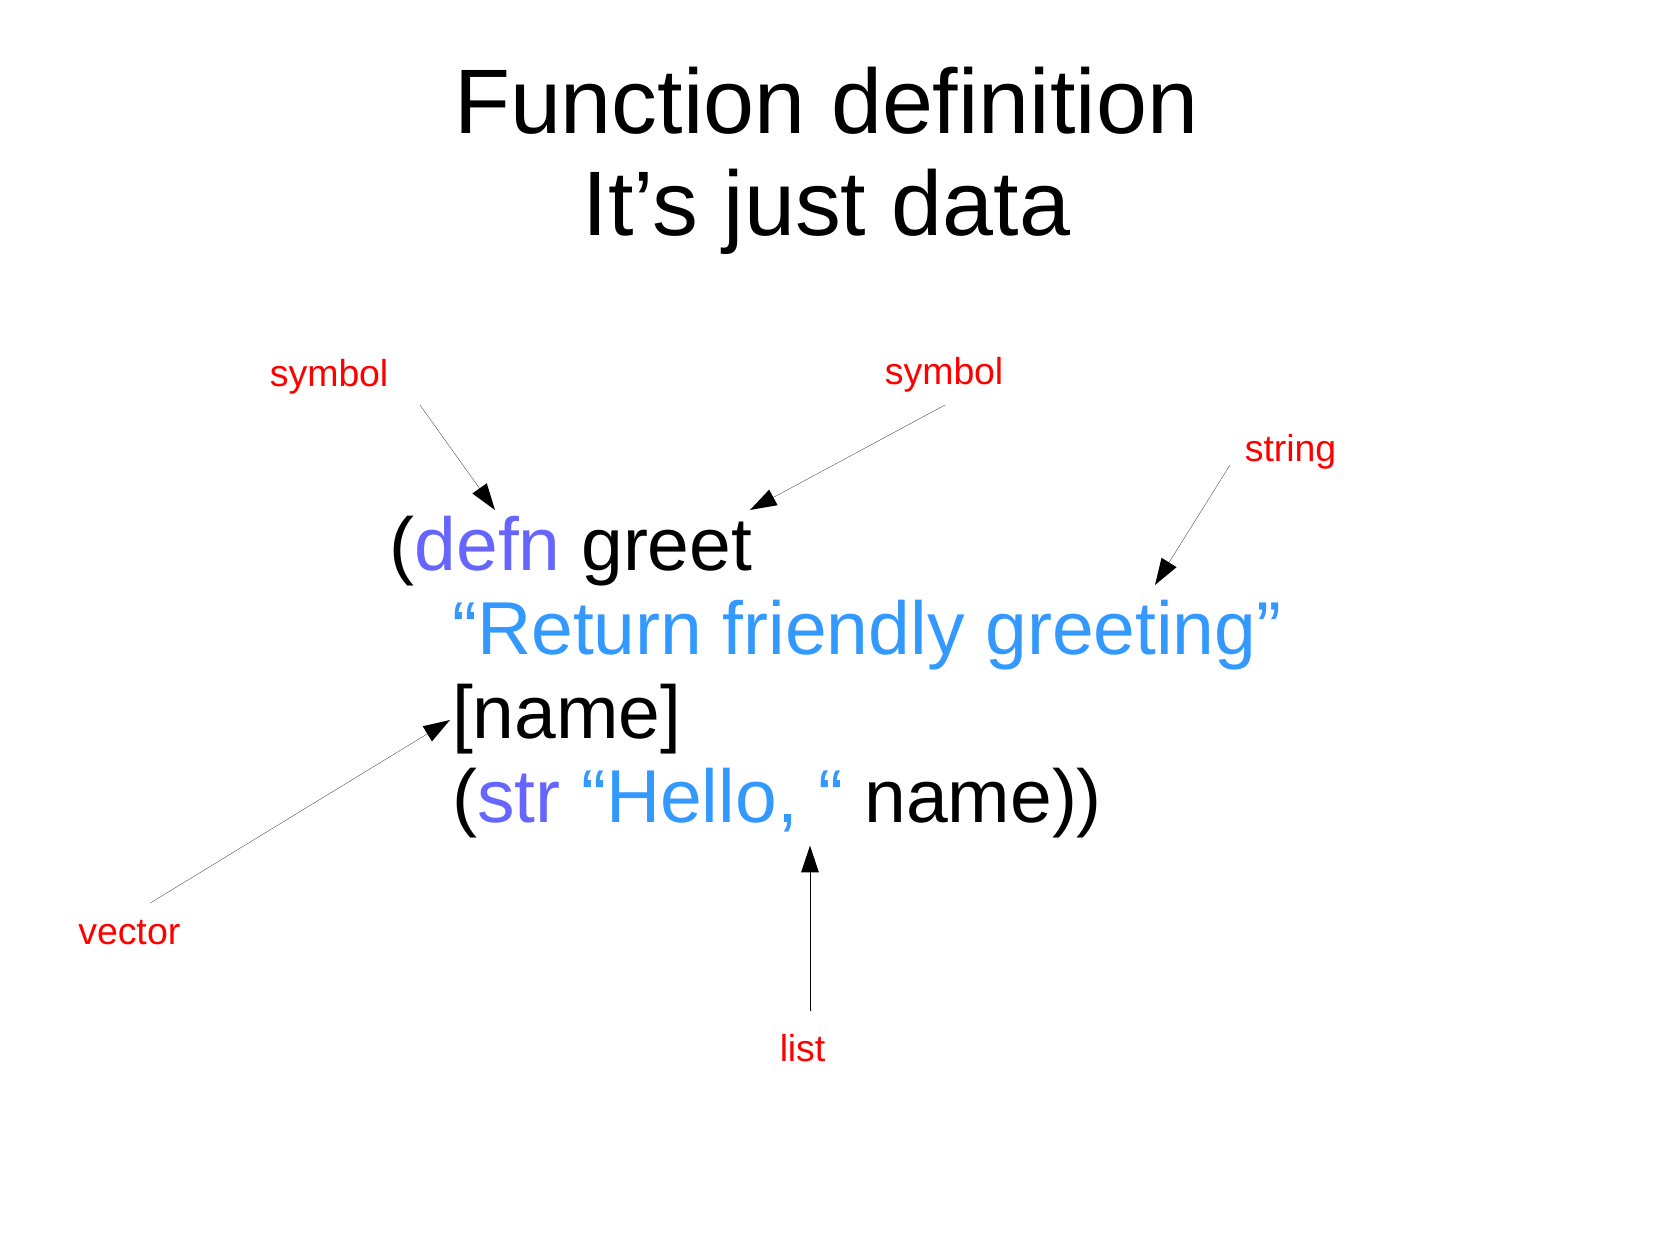

# Function definition It’s just data
symbol
symbol
string
(defn greet
 “Return friendly greeting”
 [name]
 (str “Hello, “ name))
vector
list